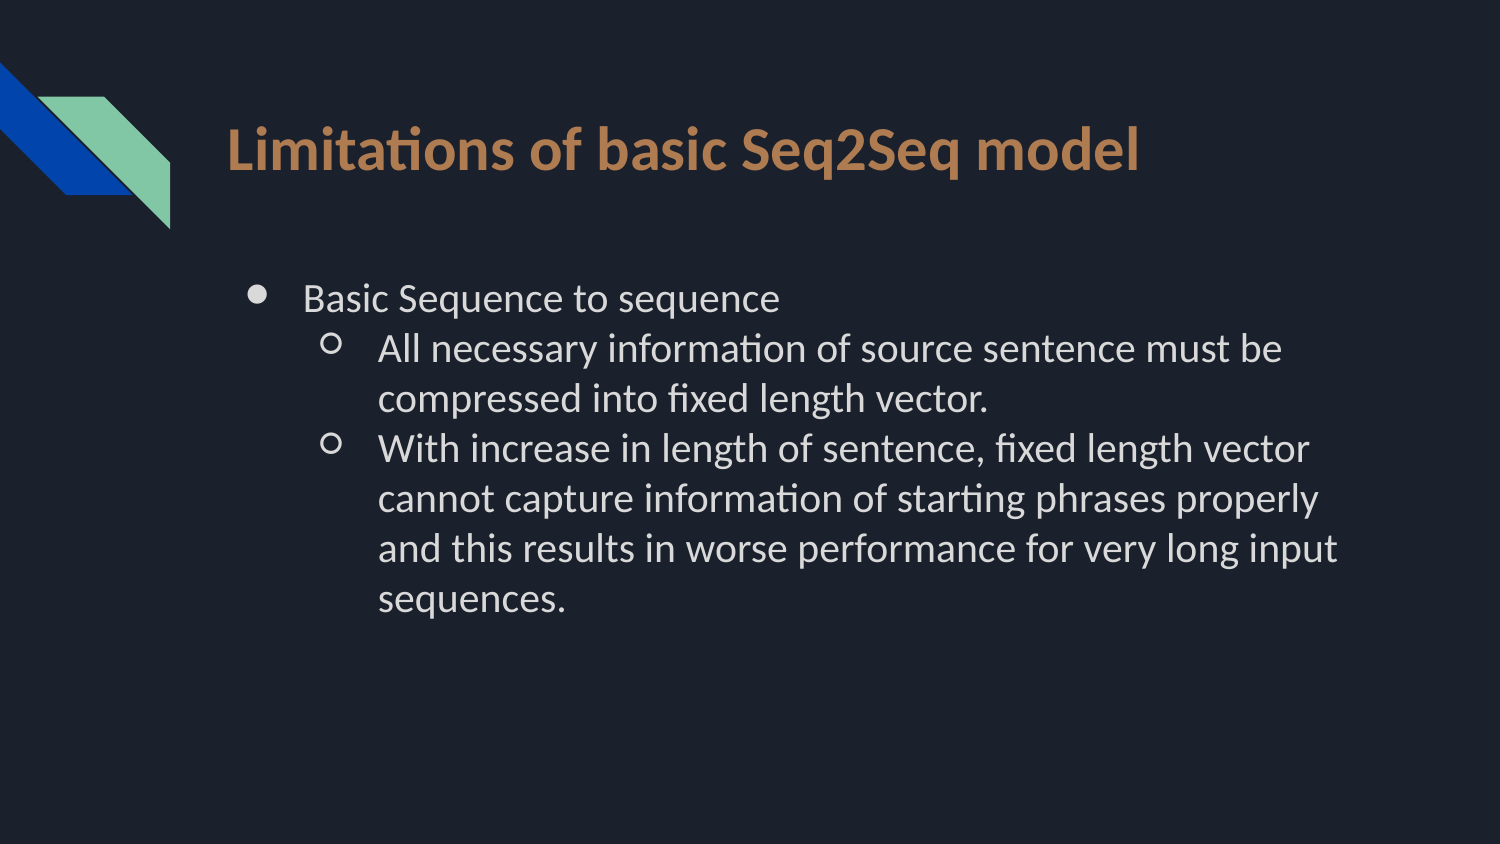

# Limitations of basic Seq2Seq model
Basic Sequence to sequence
All necessary information of source sentence must be compressed into fixed length vector.
With increase in length of sentence, fixed length vector cannot capture information of starting phrases properly and this results in worse performance for very long input sequences.